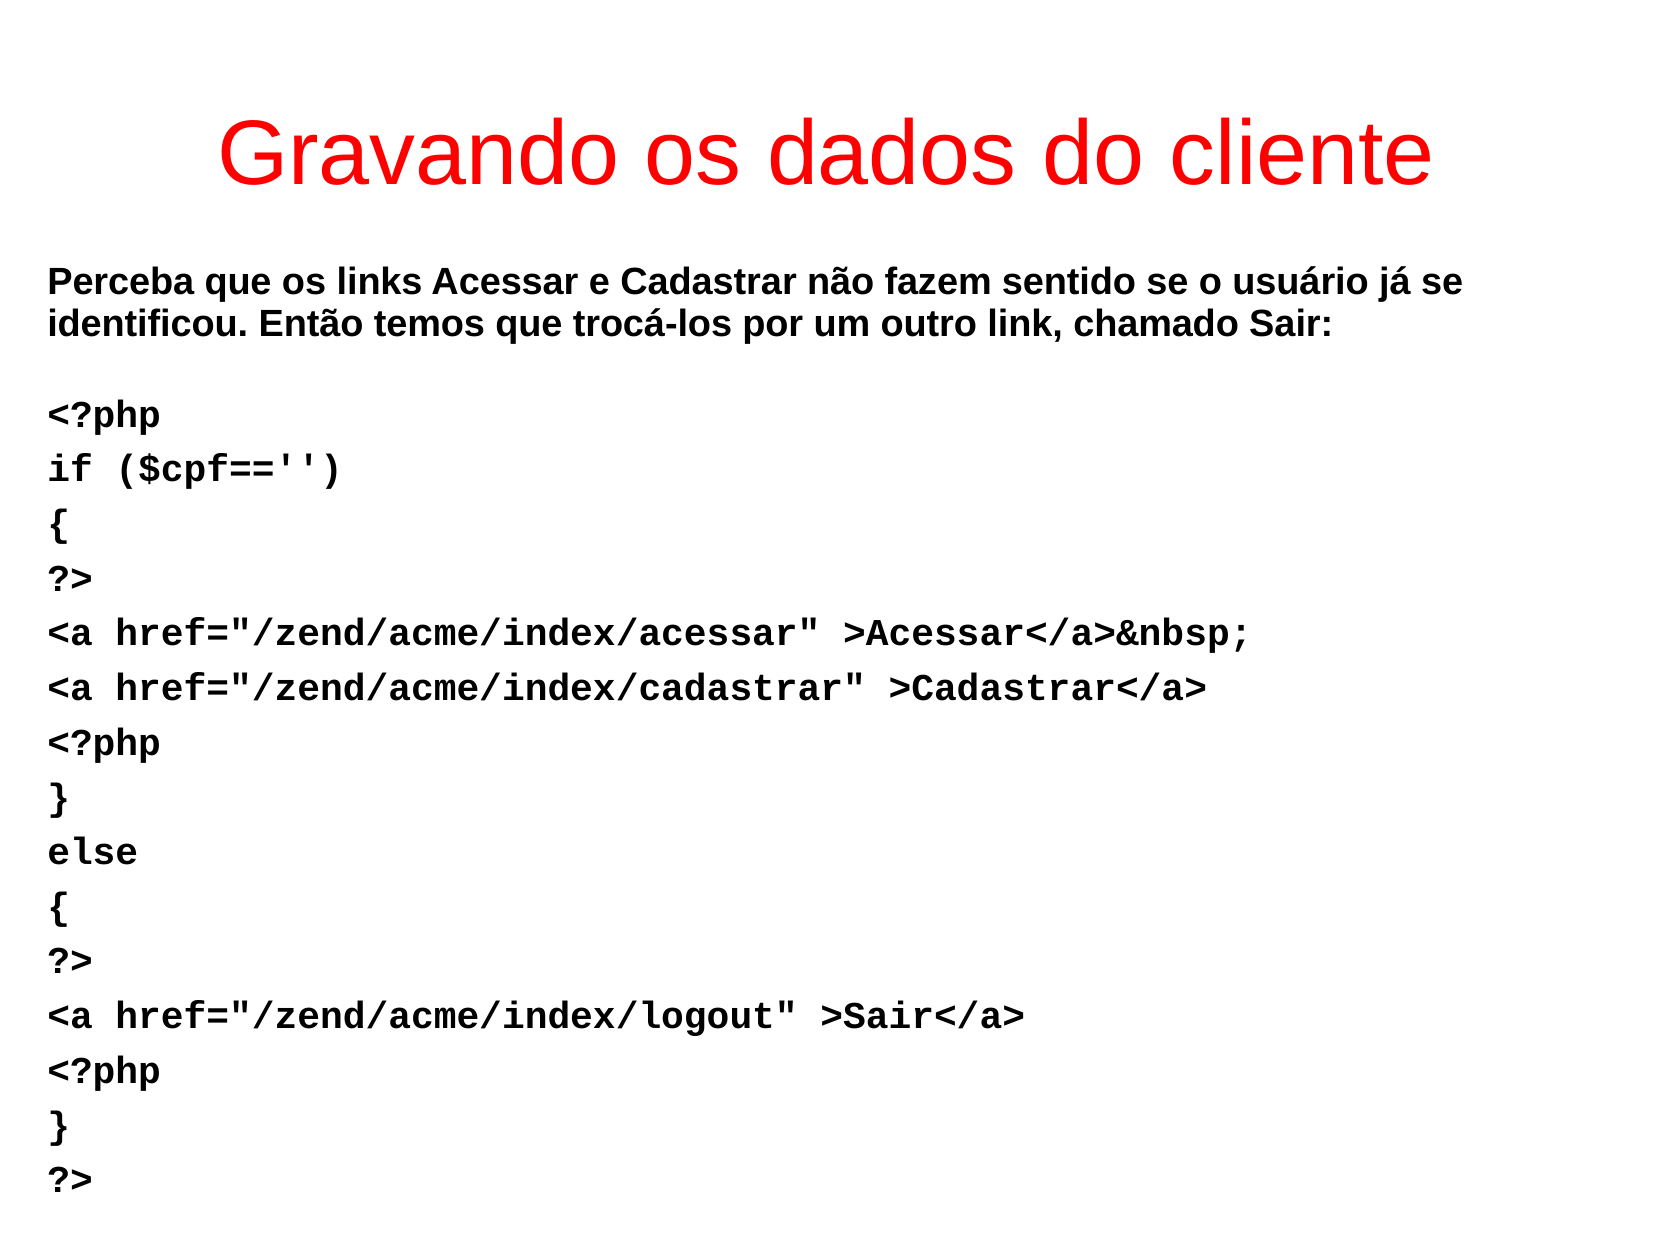

# Gravando os dados do cliente
Perceba que os links Acessar e Cadastrar não fazem sentido se o usuário já se identificou. Então temos que trocá-los por um outro link, chamado Sair:
<?php
if ($cpf=='')
{
?>
<a href="/zend/acme/index/acessar" >Acessar</a>&nbsp;
<a href="/zend/acme/index/cadastrar" >Cadastrar</a>
<?php
}
else
{
?>
<a href="/zend/acme/index/logout" >Sair</a>
<?php
}
?>